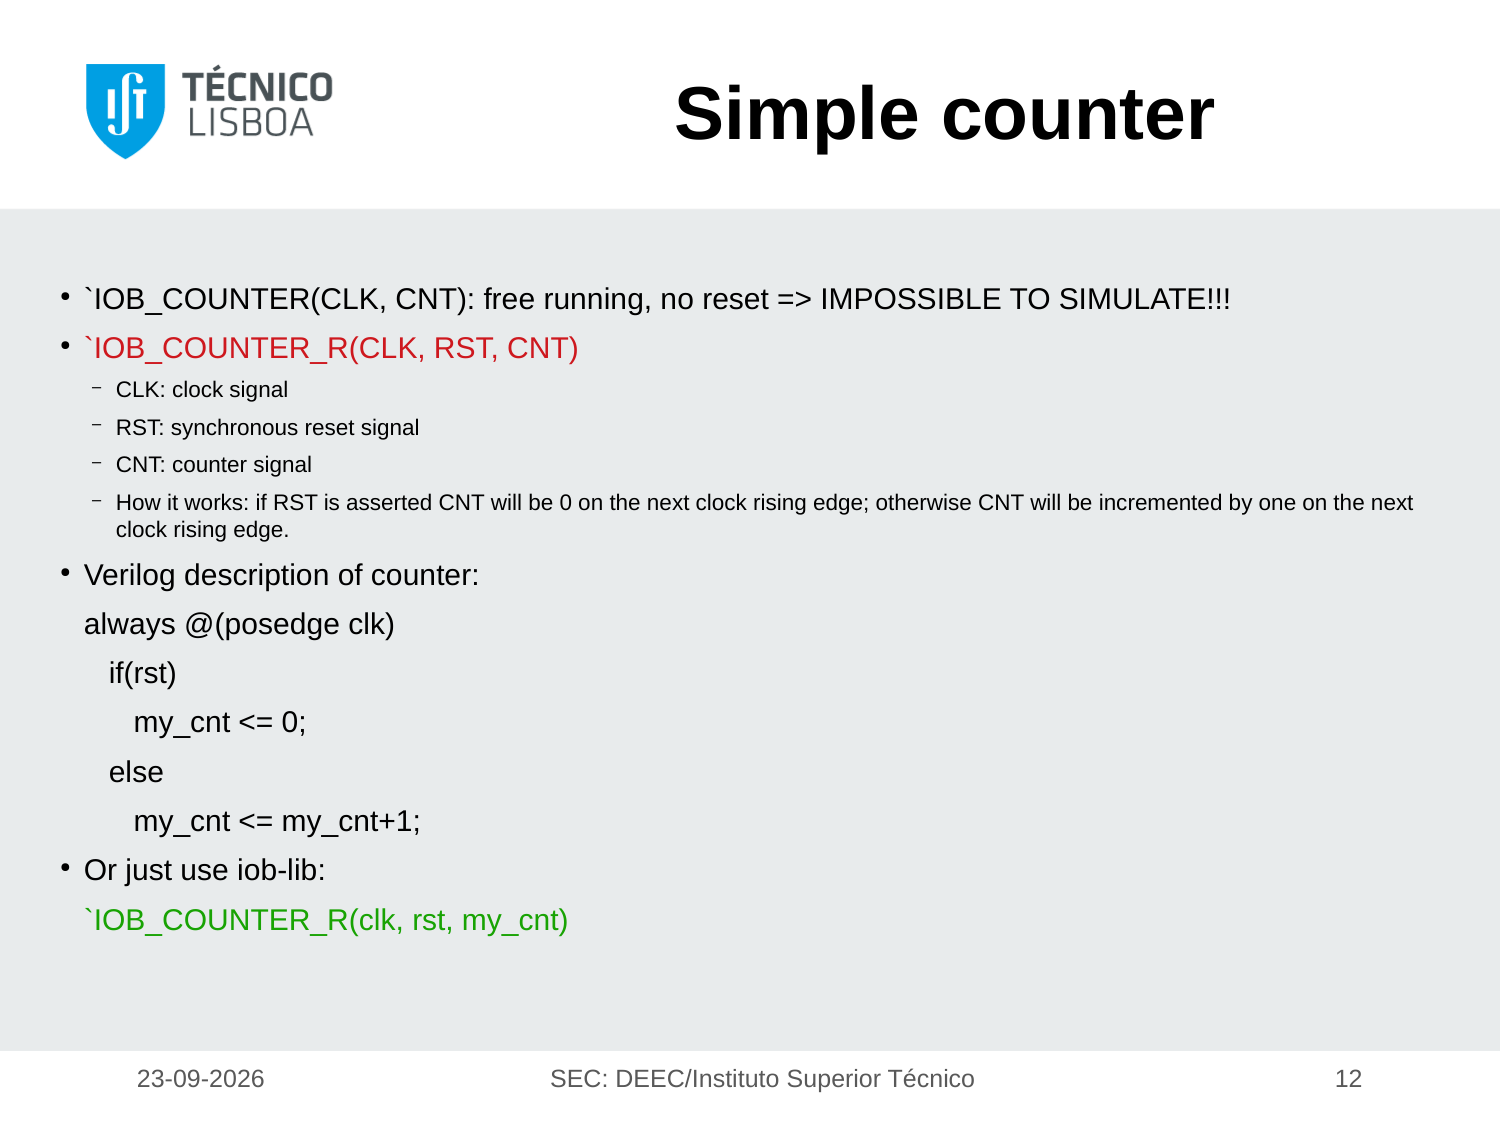

# Simple counter
`IOB_COUNTER(CLK, CNT): free running, no reset => IMPOSSIBLE TO SIMULATE!!!
`IOB_COUNTER_R(CLK, RST, CNT)
CLK: clock signal
RST: synchronous reset signal
CNT: counter signal
How it works: if RST is asserted CNT will be 0 on the next clock rising edge; otherwise CNT will be incremented by one on the next clock rising edge.
Verilog description of counter:
always @(posedge clk)
 if(rst)
 my_cnt <= 0;
 else
 my_cnt <= my_cnt+1;
Or just use iob-lib:
`IOB_COUNTER_R(clk, rst, my_cnt)
12